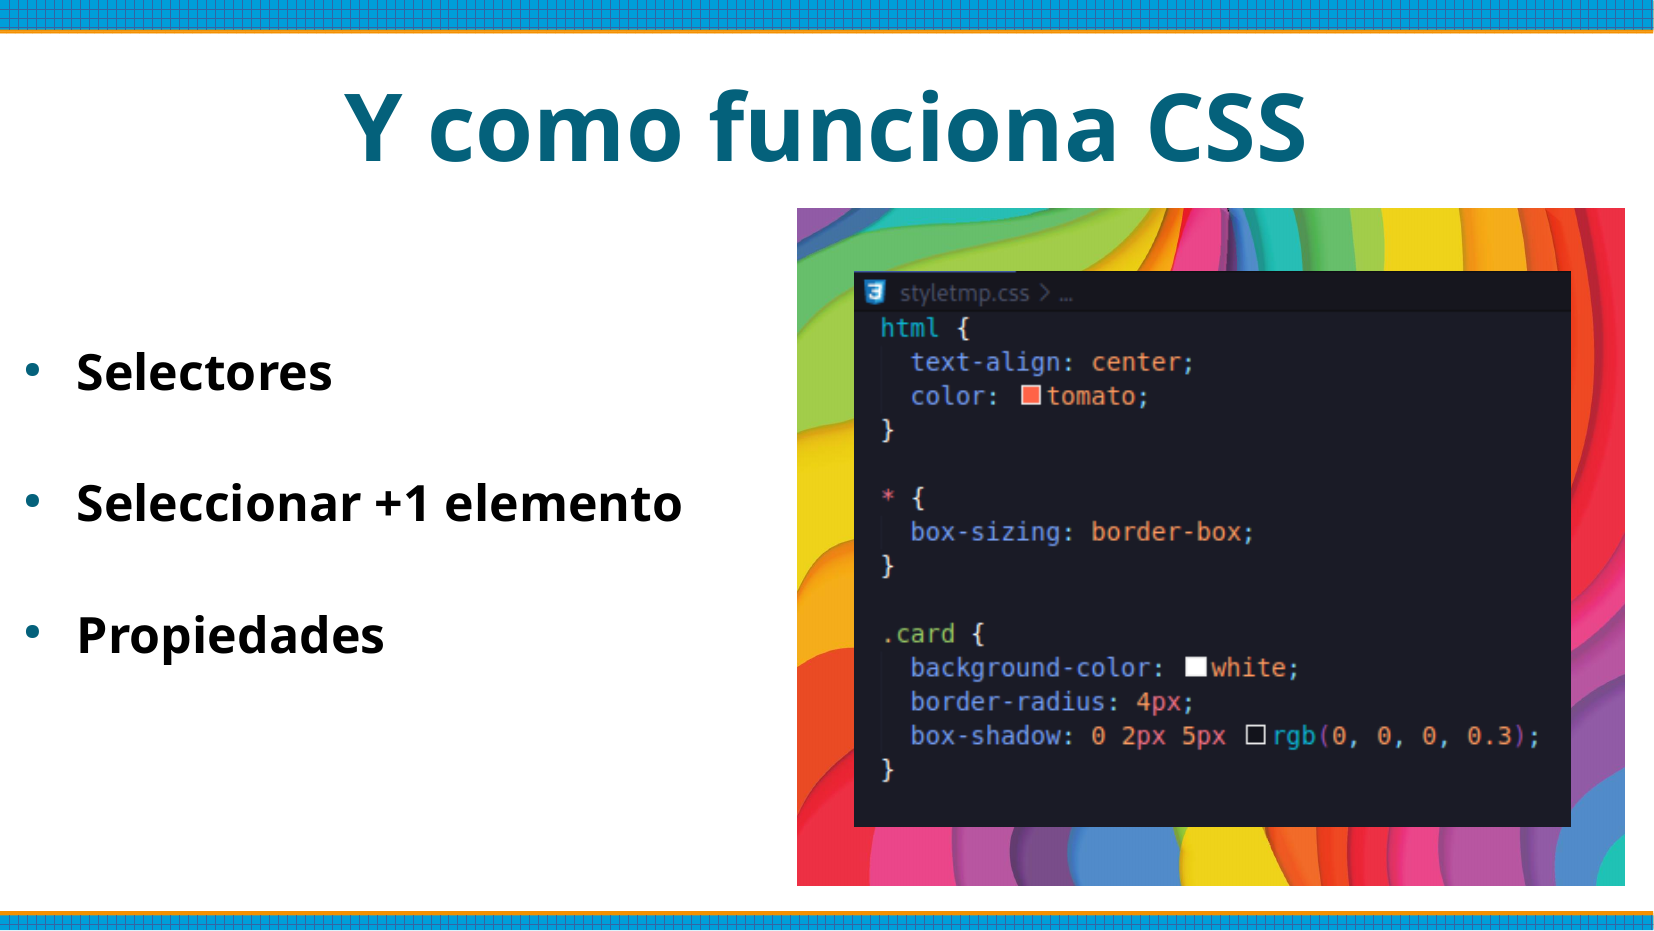

# Y como funciona CSS
Selectores
Seleccionar +1 elemento
Propiedades